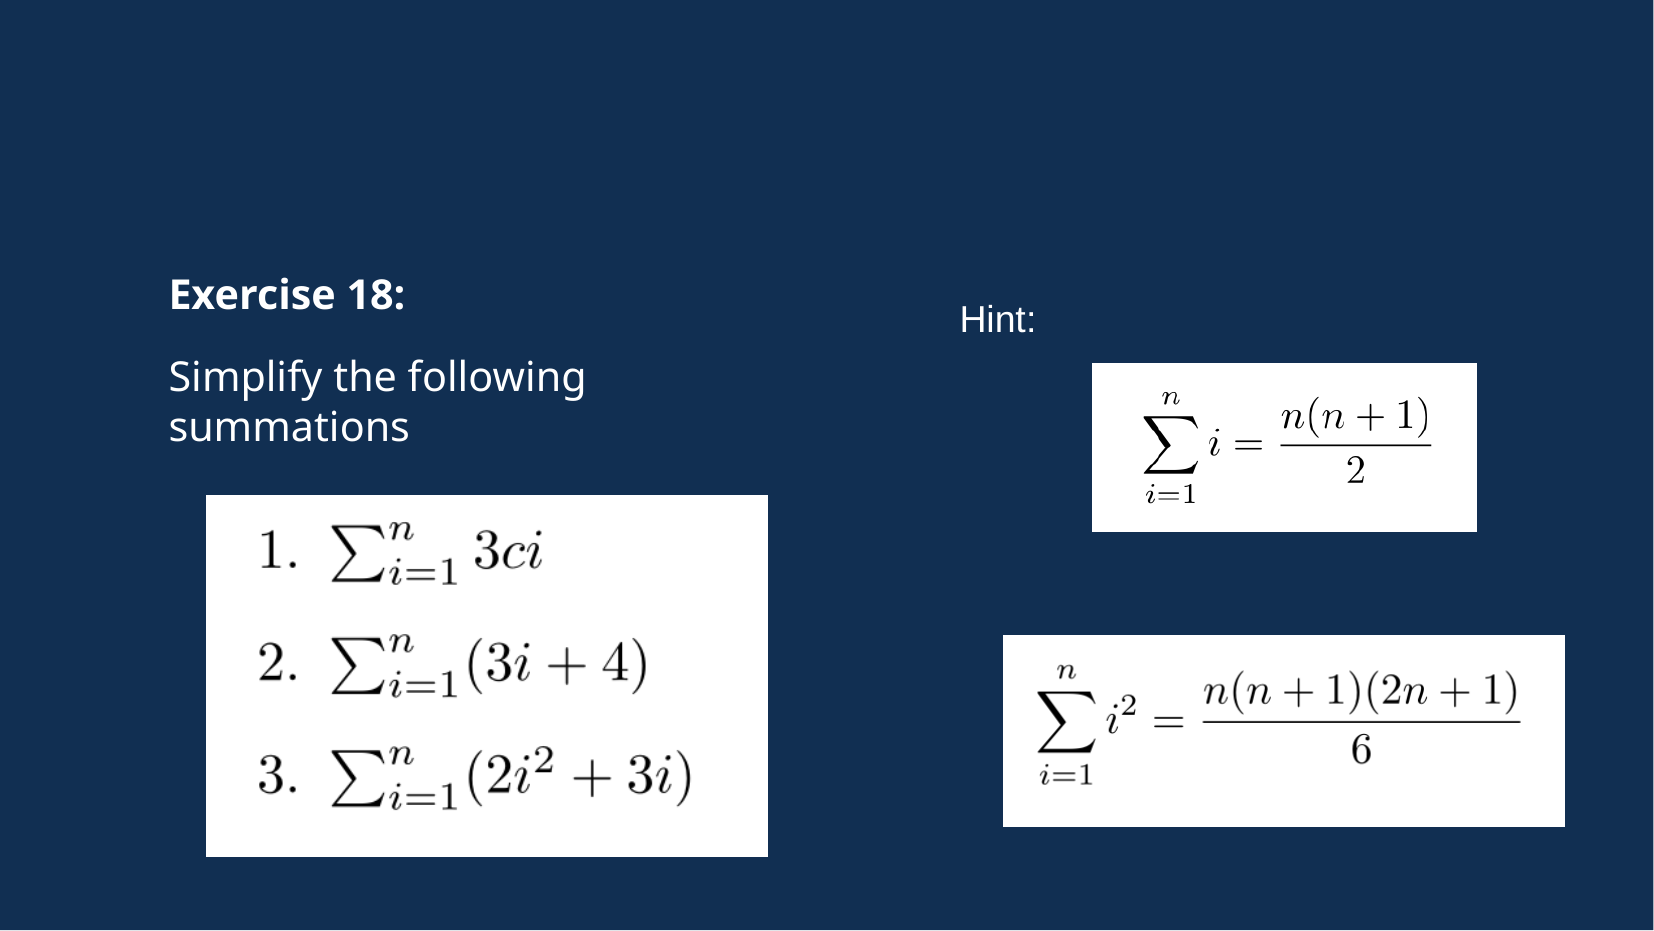

# Exercise 18:
Simplify the following summations
Hint: